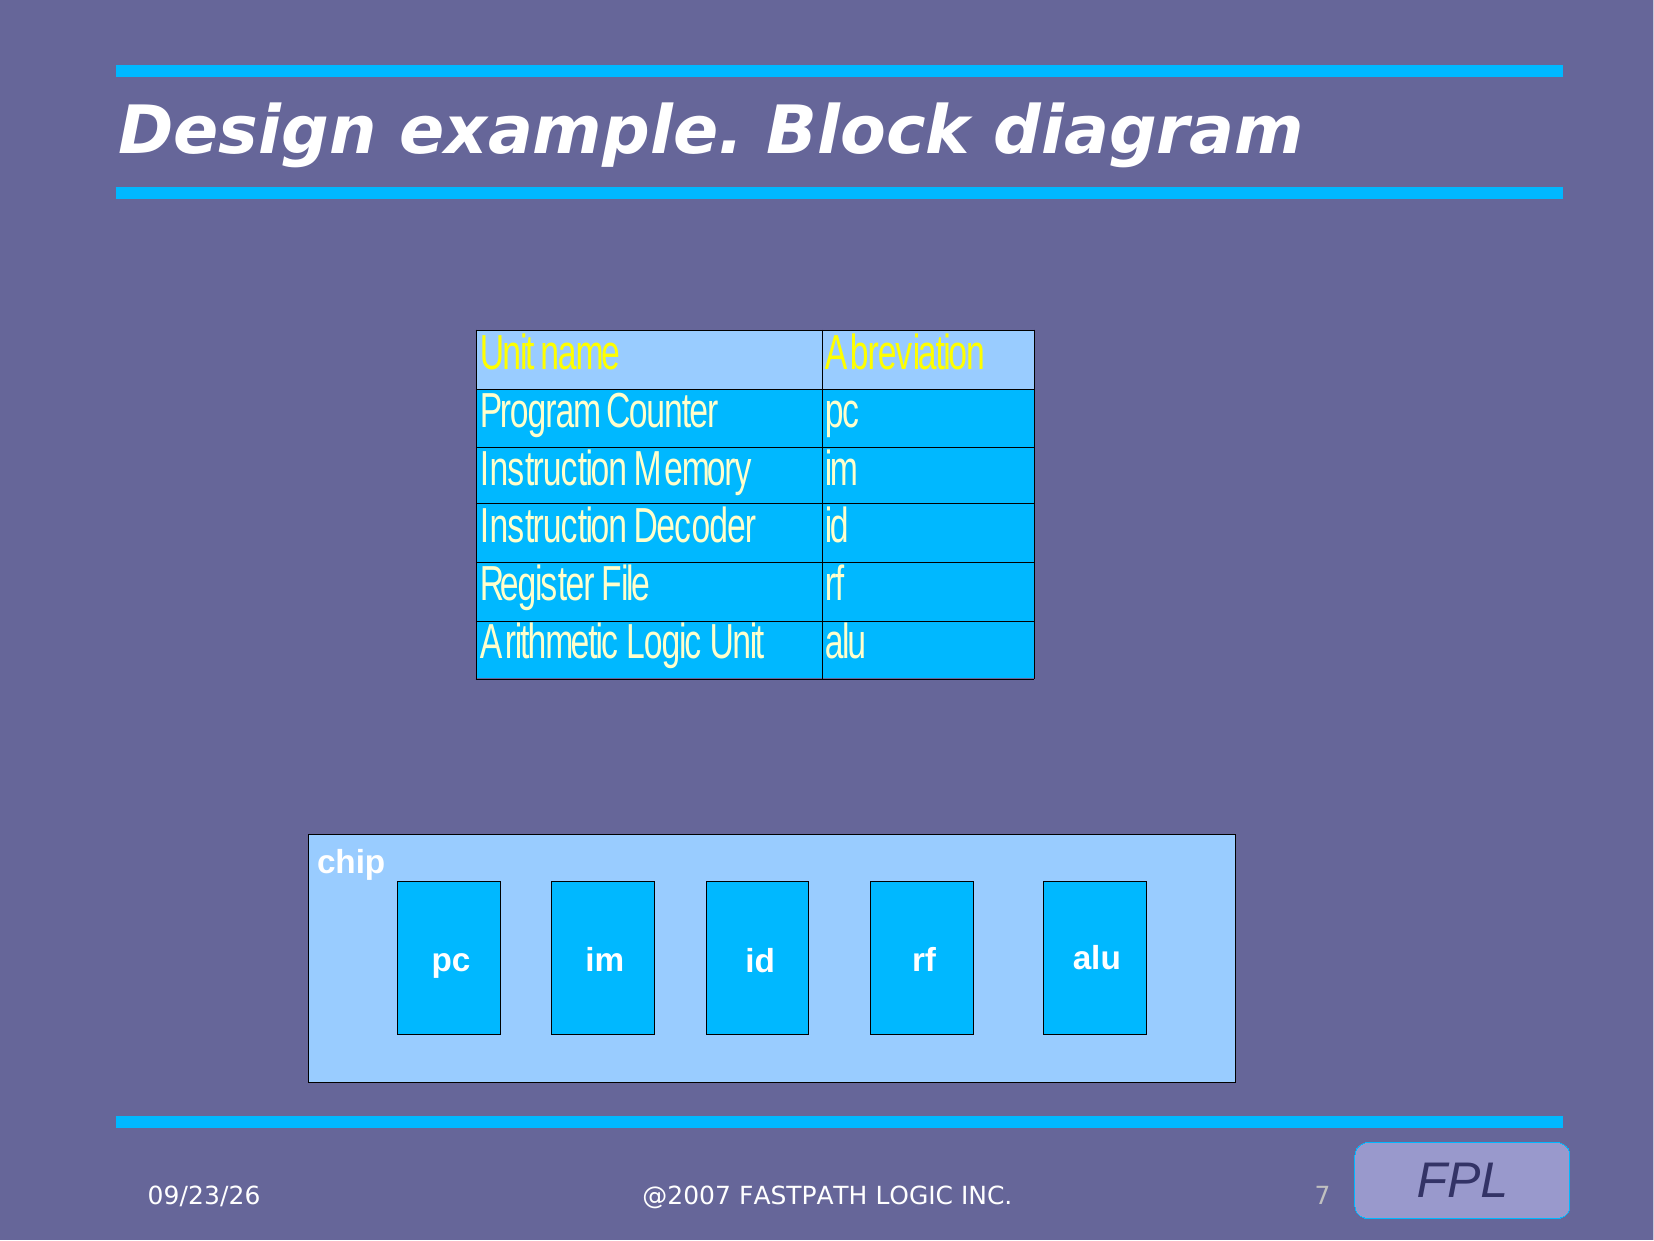

# Design example. Block diagram
chip
alu
im
rf
pc
id
@2007 FASTPATH LOGIC INC.
7